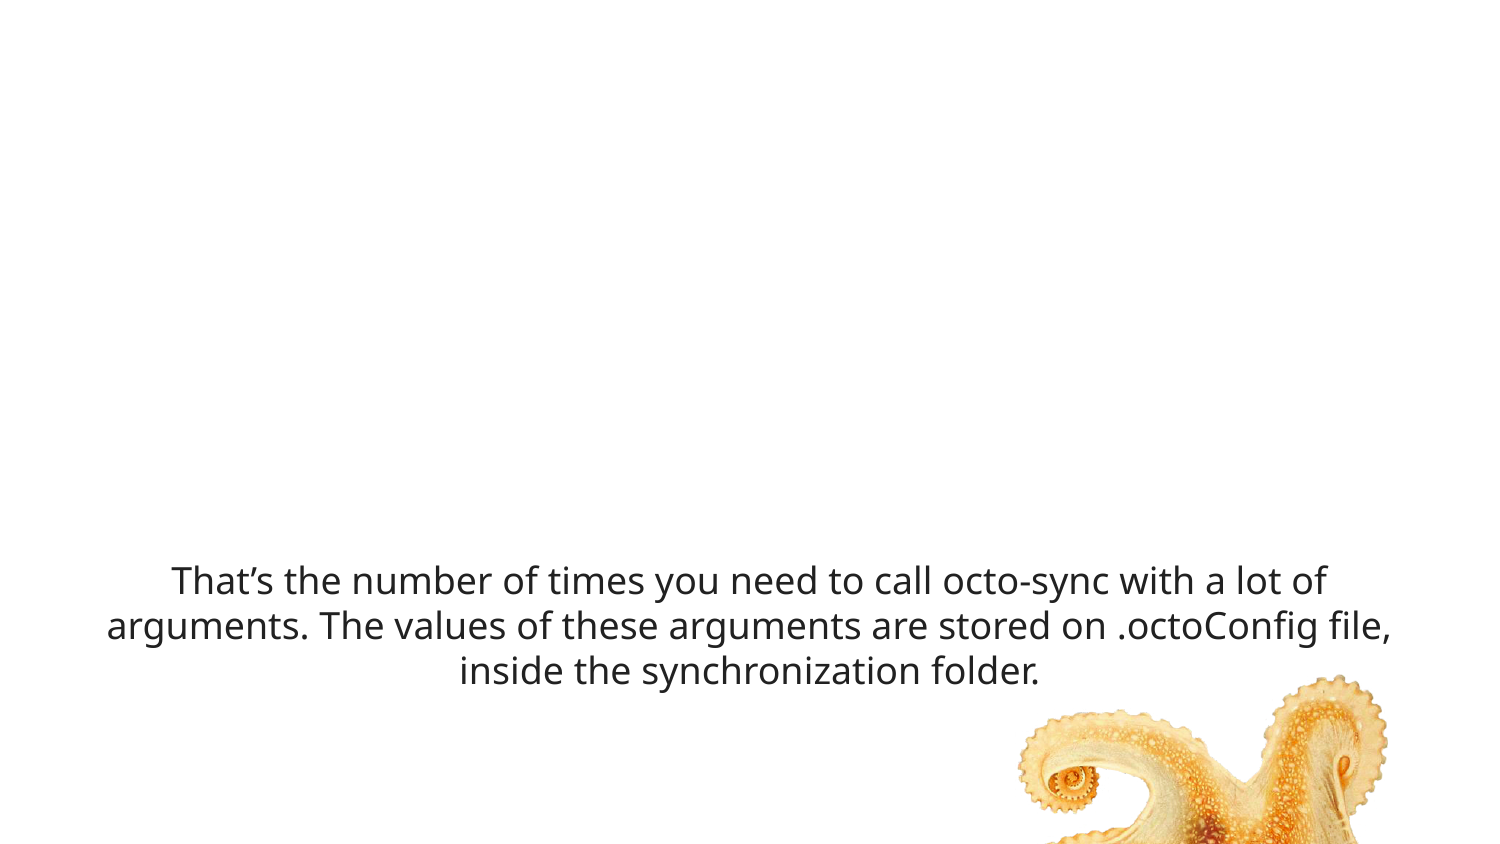

# Only 1
That’s the number of times you need to call octo-sync with a lot of arguments. The values of these arguments are stored on .octoConfig file, inside the synchronization folder.